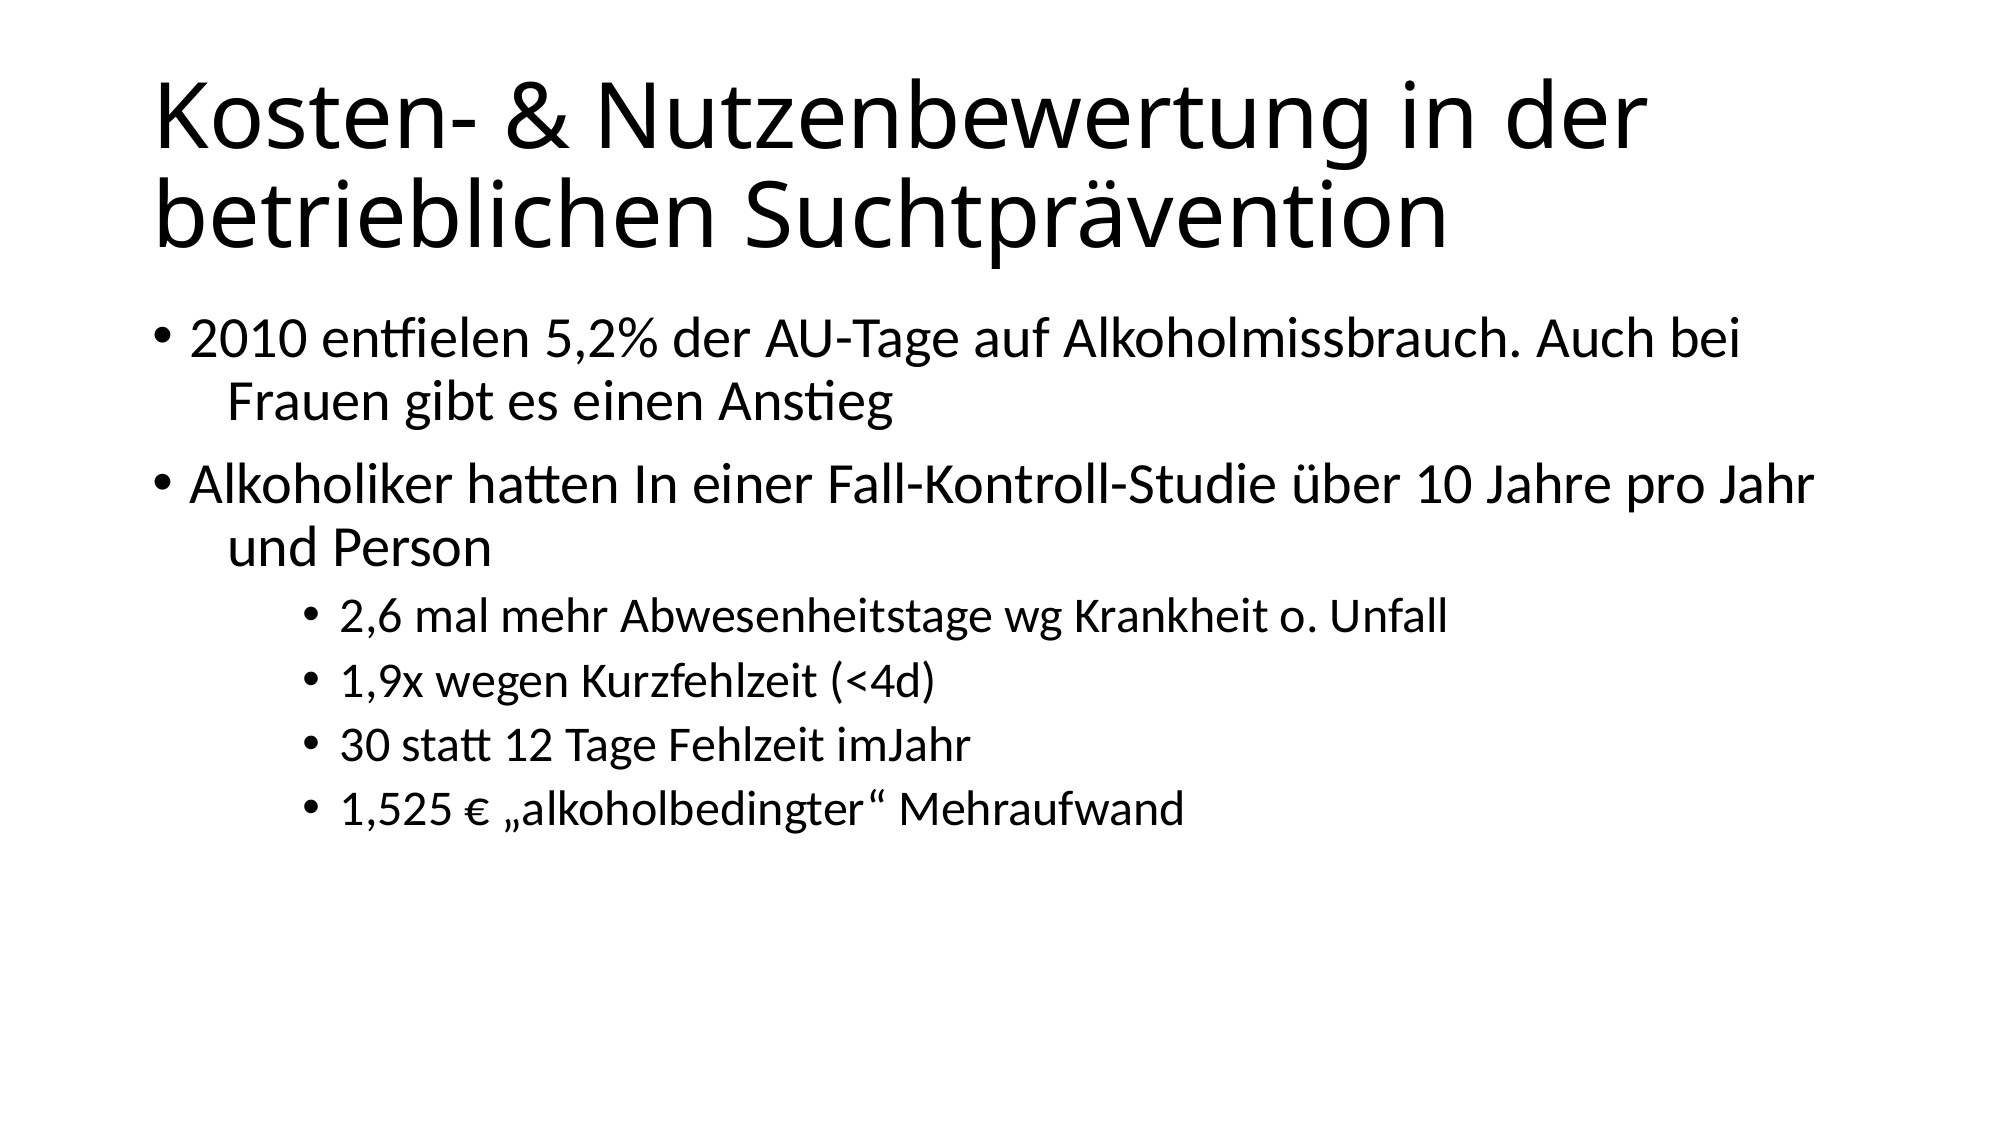

# Kosten- & Nutzenbewertung in der betrieblichen Suchtprävention
2010 entfielen 5,2% der AU-Tage auf Alkoholmissbrauch. Auch bei Frauen gibt es einen Anstieg
Alkoholiker hatten In einer Fall-Kontroll-Studie über 10 Jahre pro Jahr und Person
2,6 mal mehr Abwesenheitstage wg Krankheit o. Unfall
1,9x wegen Kurzfehlzeit (<4d)
30 statt 12 Tage Fehlzeit imJahr
1,525 € „alkoholbedingter“ Mehraufwand